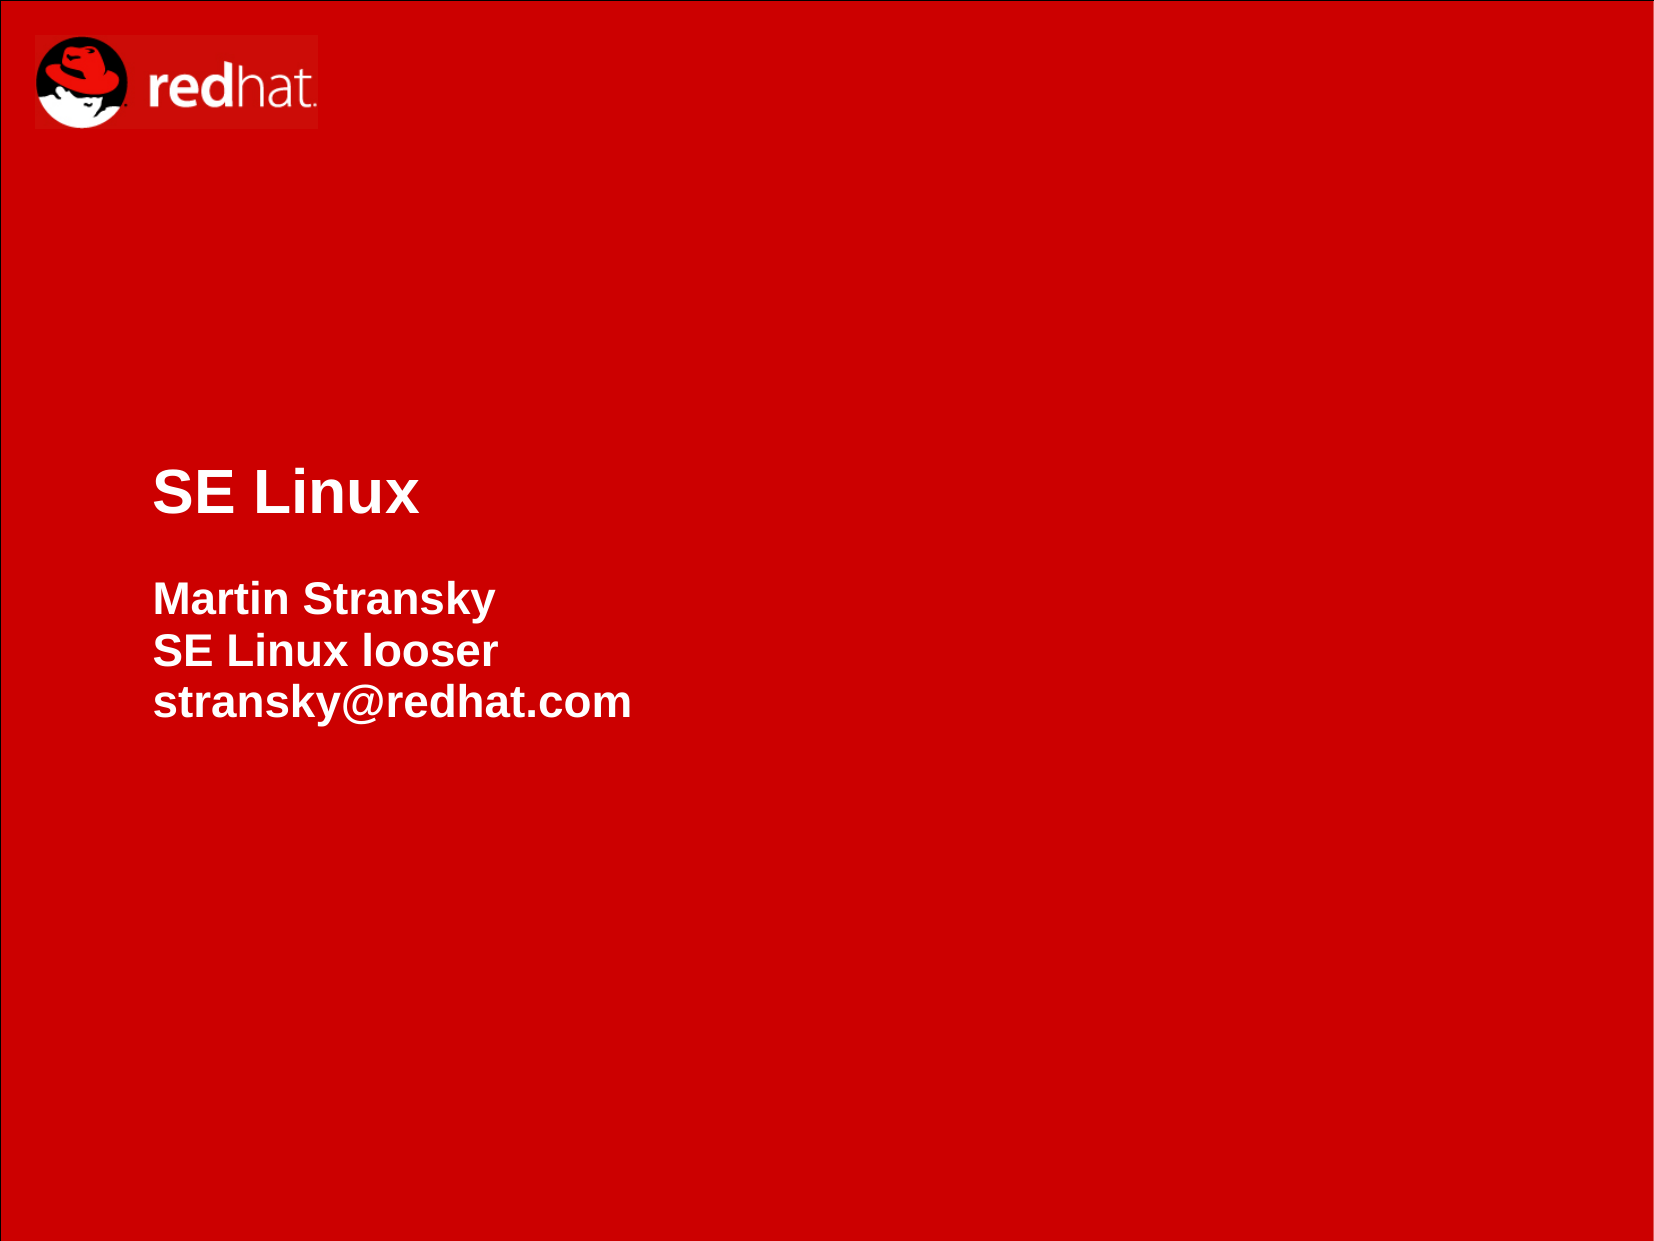

SE Linux
Martin Stransky
SE Linux looser
stransky@redhat.com